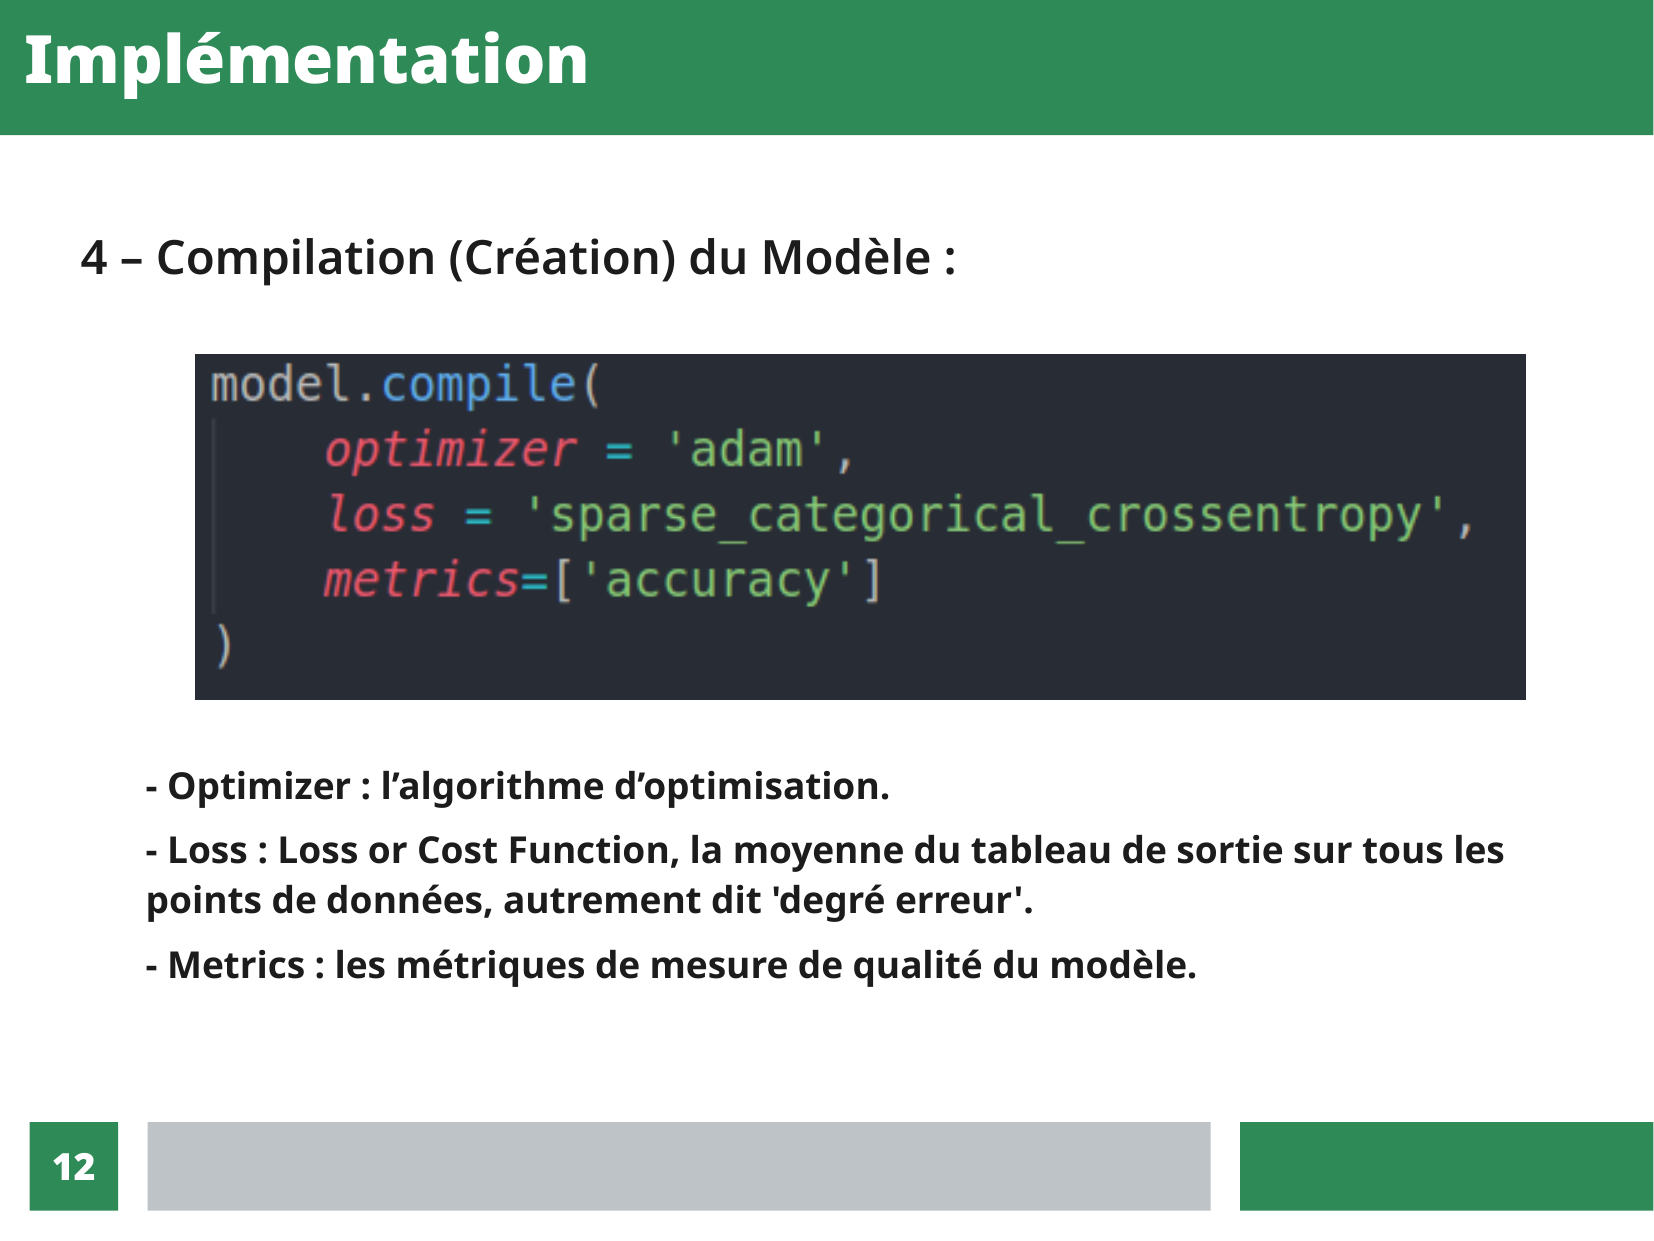

# Implémentation
 4 – Compilation (Création) du Modèle :
- Optimizer : l’algorithme d’optimisation.
- Loss : Loss or Cost Function, la moyenne du tableau de sortie sur tous les points de données, autrement dit 'degré erreur'.
- Metrics : les métriques de mesure de qualité du modèle.
12